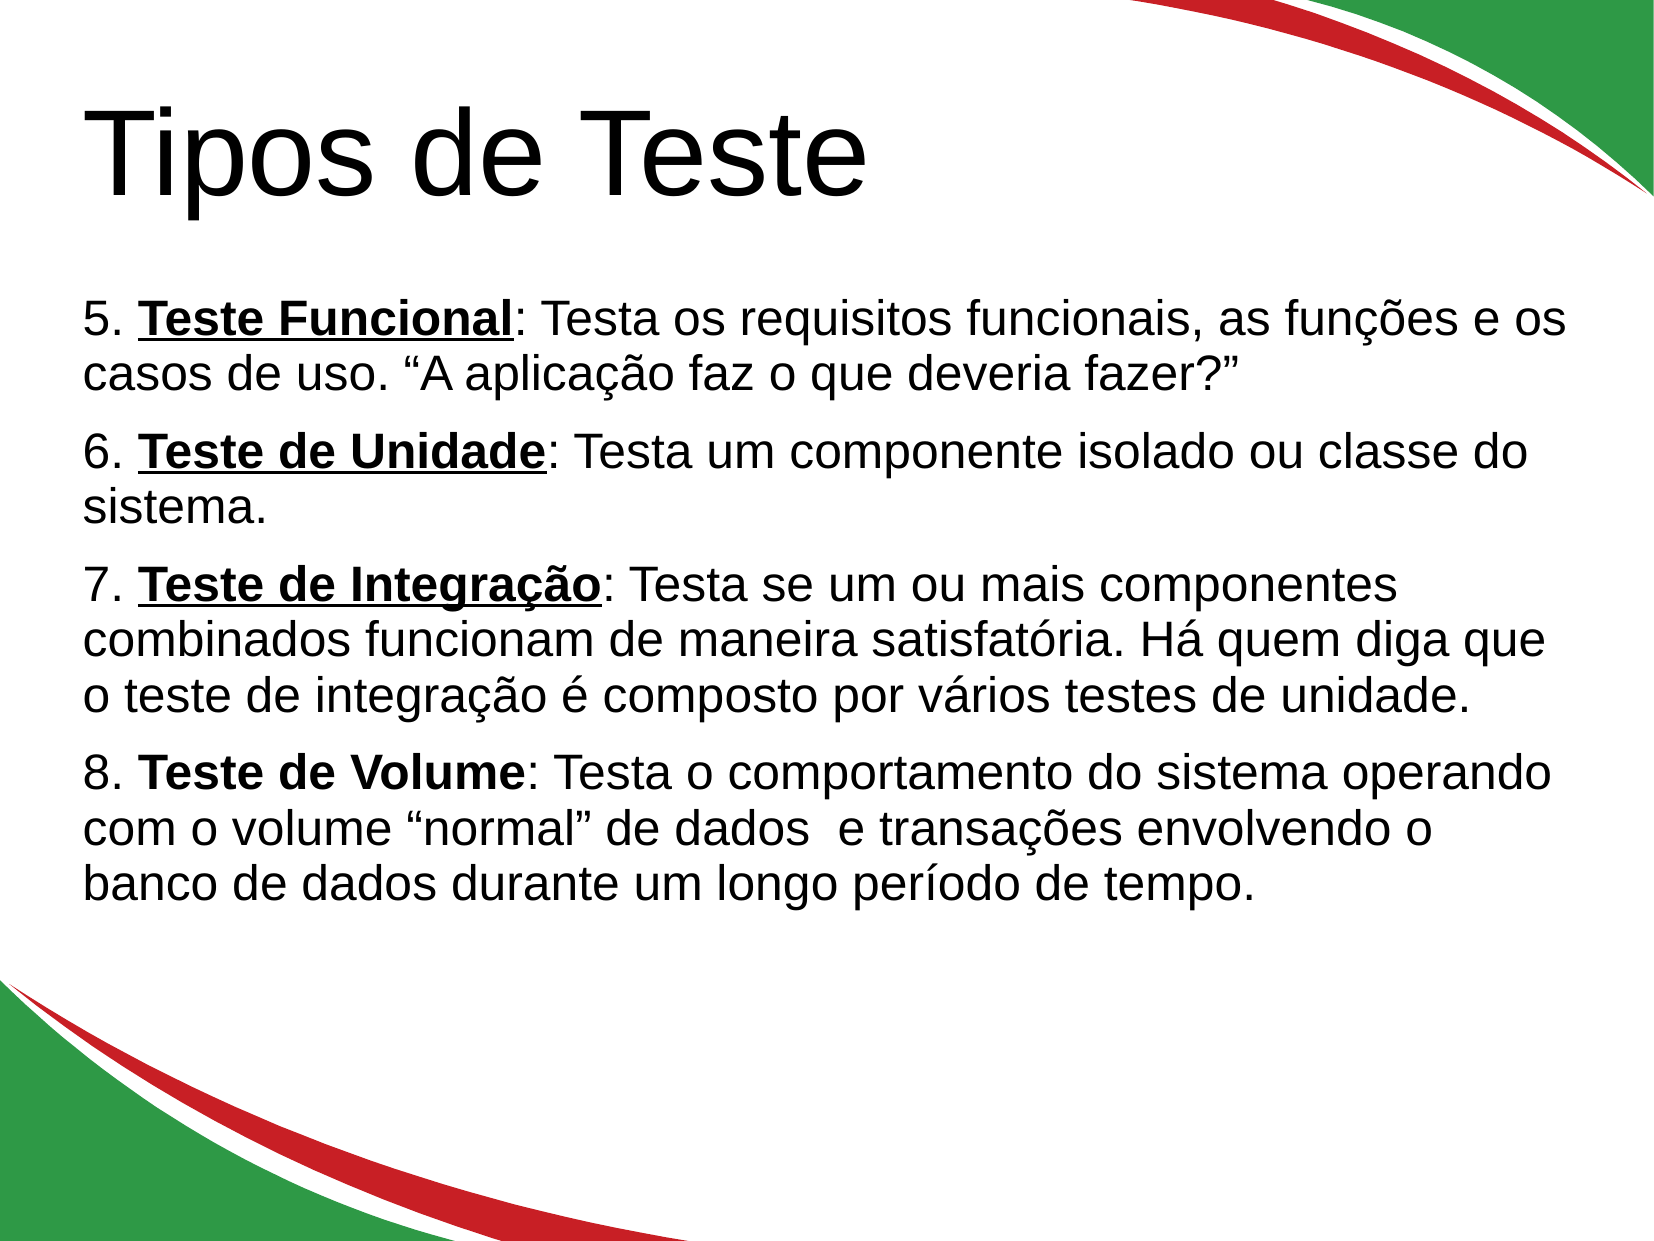

# Tipos de Teste
5. Teste Funcional: Testa os requisitos funcionais, as funções e os casos de uso. “A aplicação faz o que deveria fazer?”
6. Teste de Unidade: Testa um componente isolado ou classe do sistema.
7. Teste de Integração: Testa se um ou mais componentes combinados funcionam de maneira satisfatória. Há quem diga que o teste de integração é composto por vários testes de unidade.
8. Teste de Volume: Testa o comportamento do sistema operando com o volume “normal” de dados e transações envolvendo o banco de dados durante um longo período de tempo.